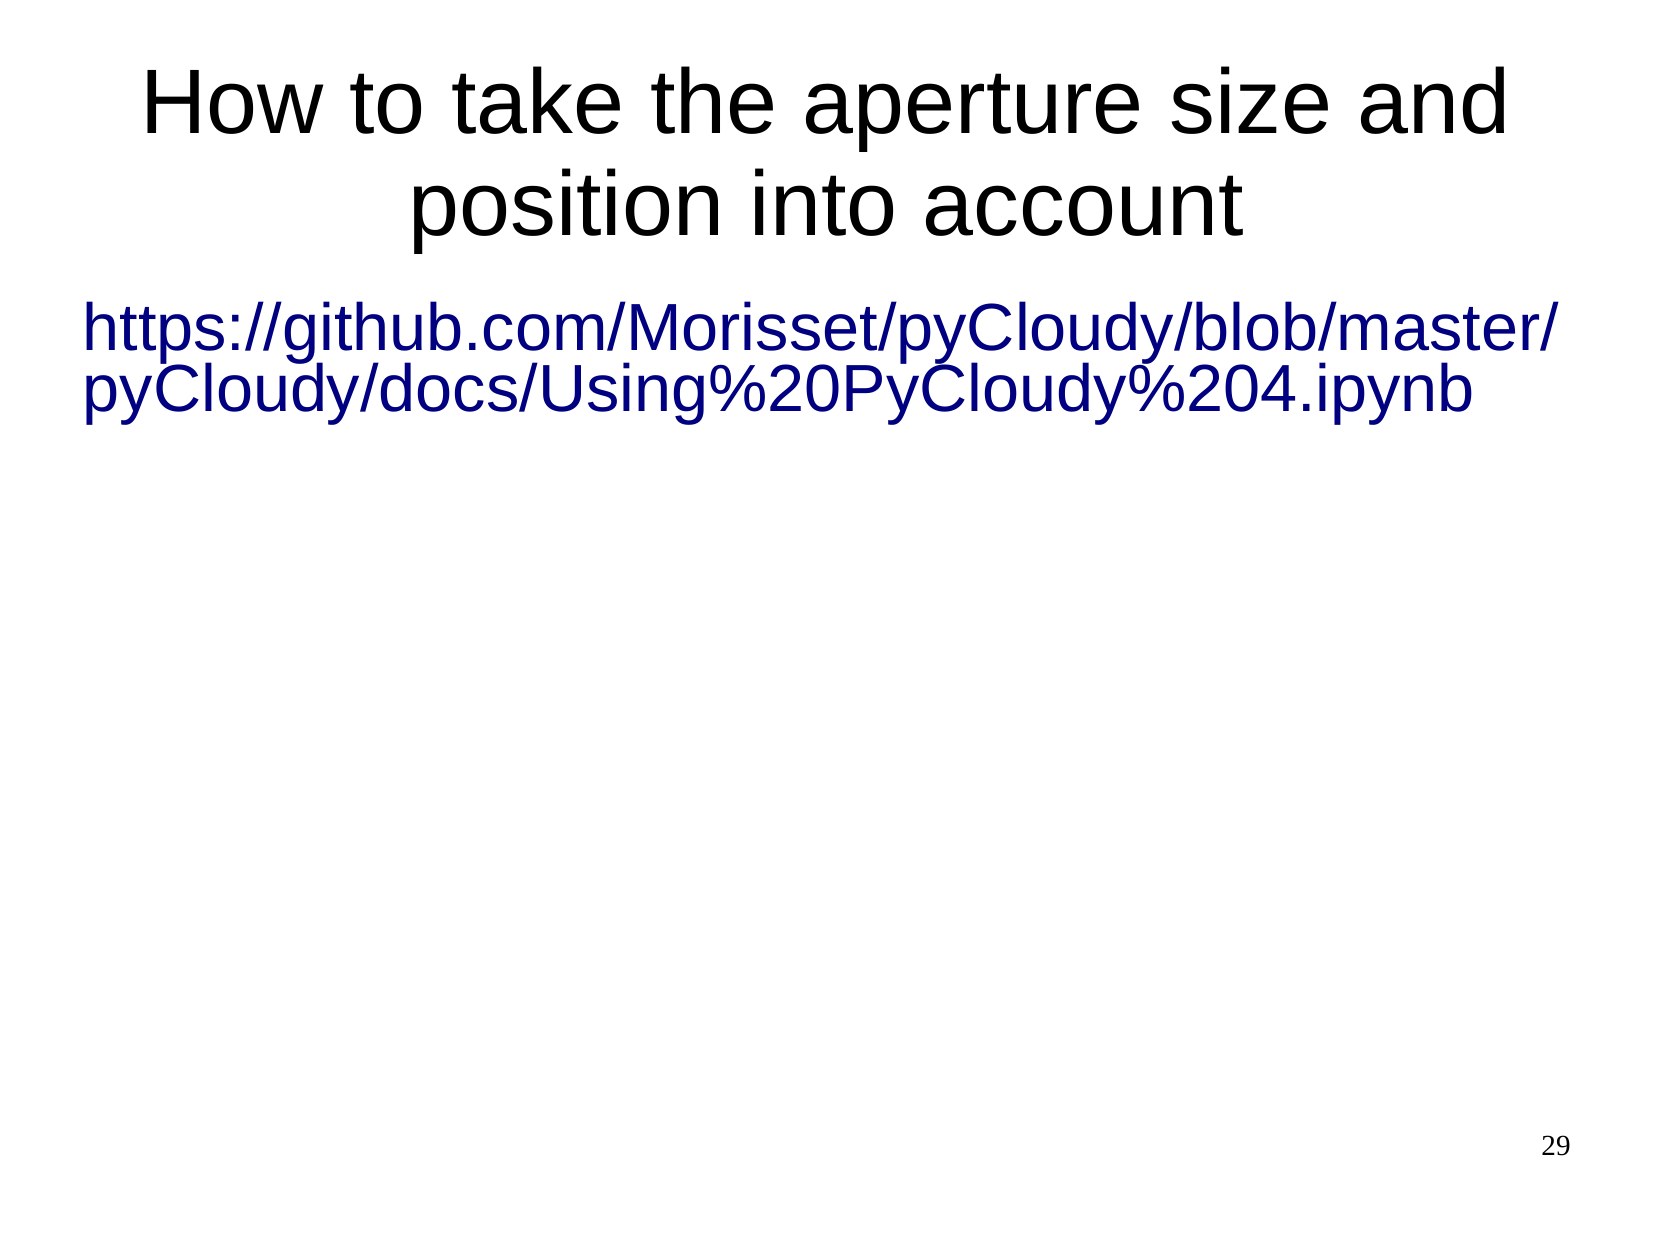

# How to take the aperture size and position into account
https://github.com/Morisset/pyCloudy/blob/master/pyCloudy/docs/Using%20PyCloudy%204.ipynb
29